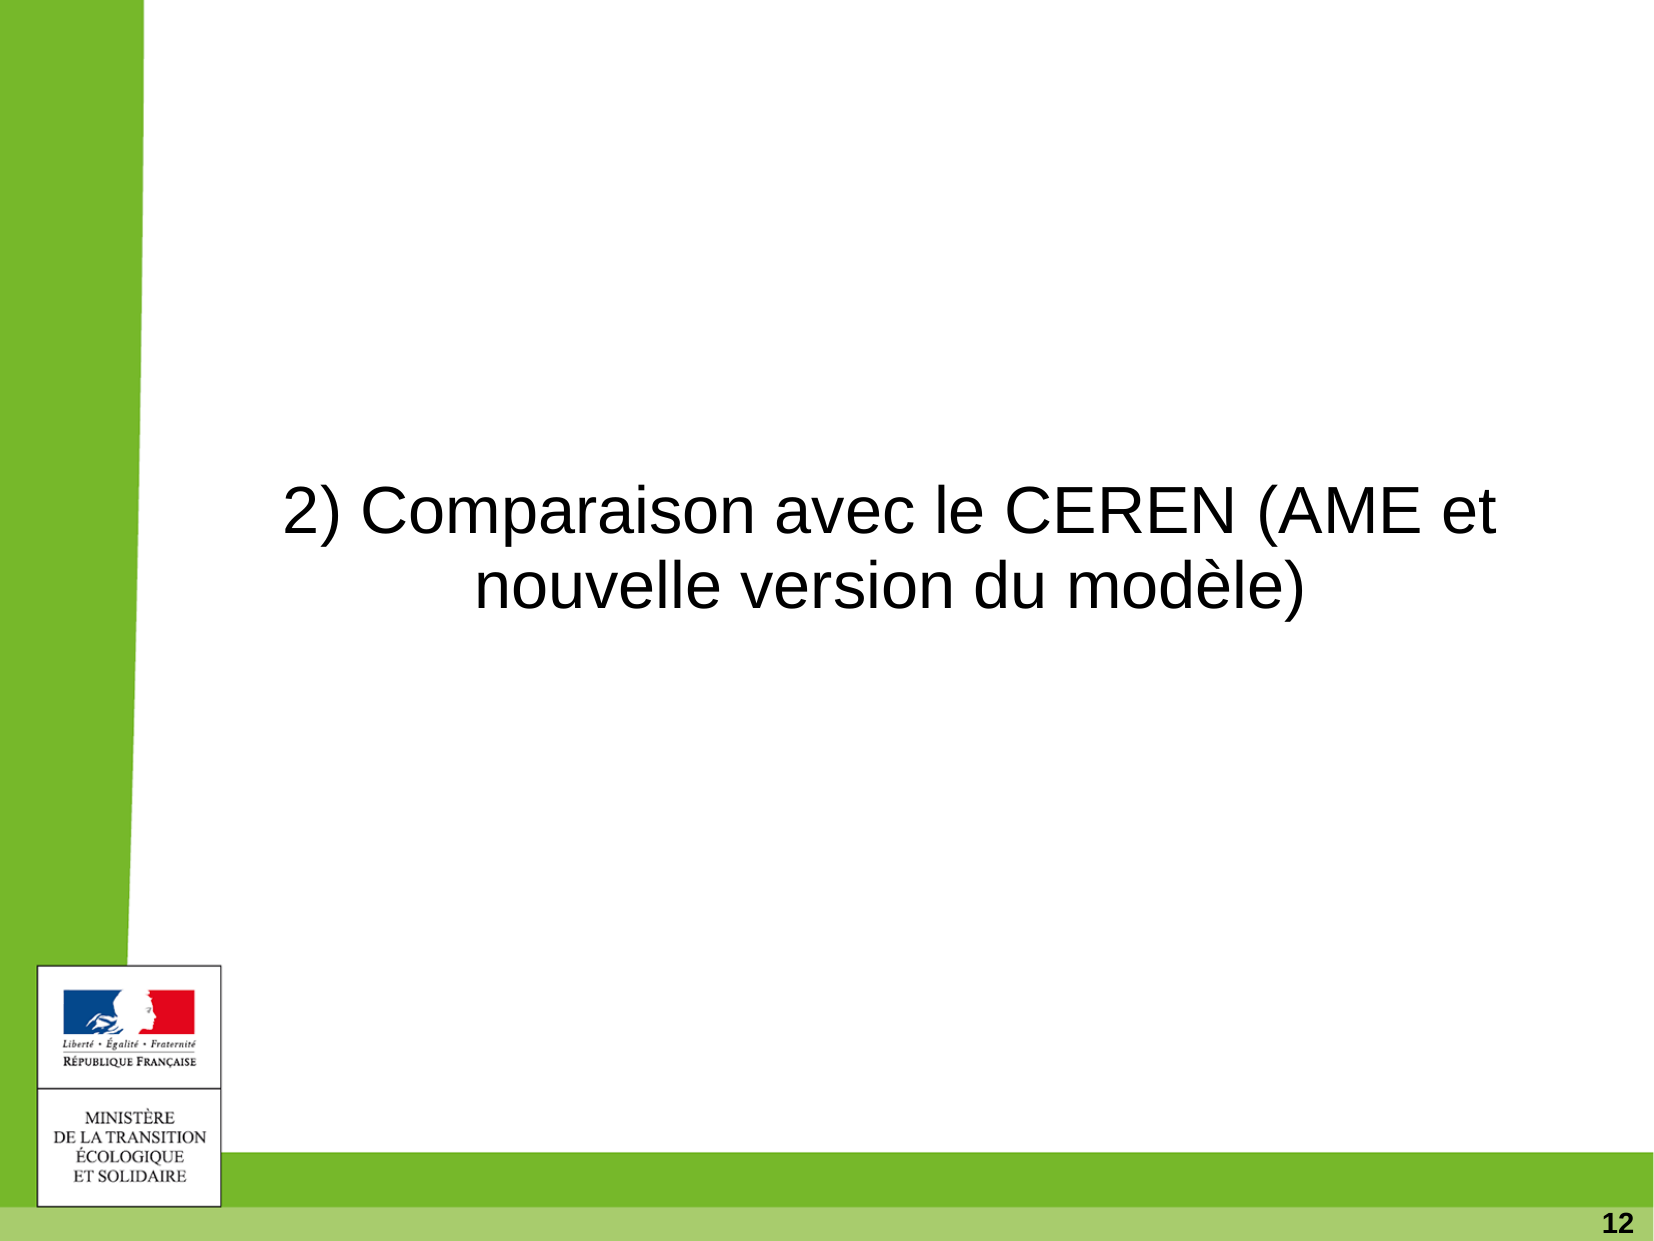

# 2) Comparaison avec le CEREN (AME et nouvelle version du modèle)